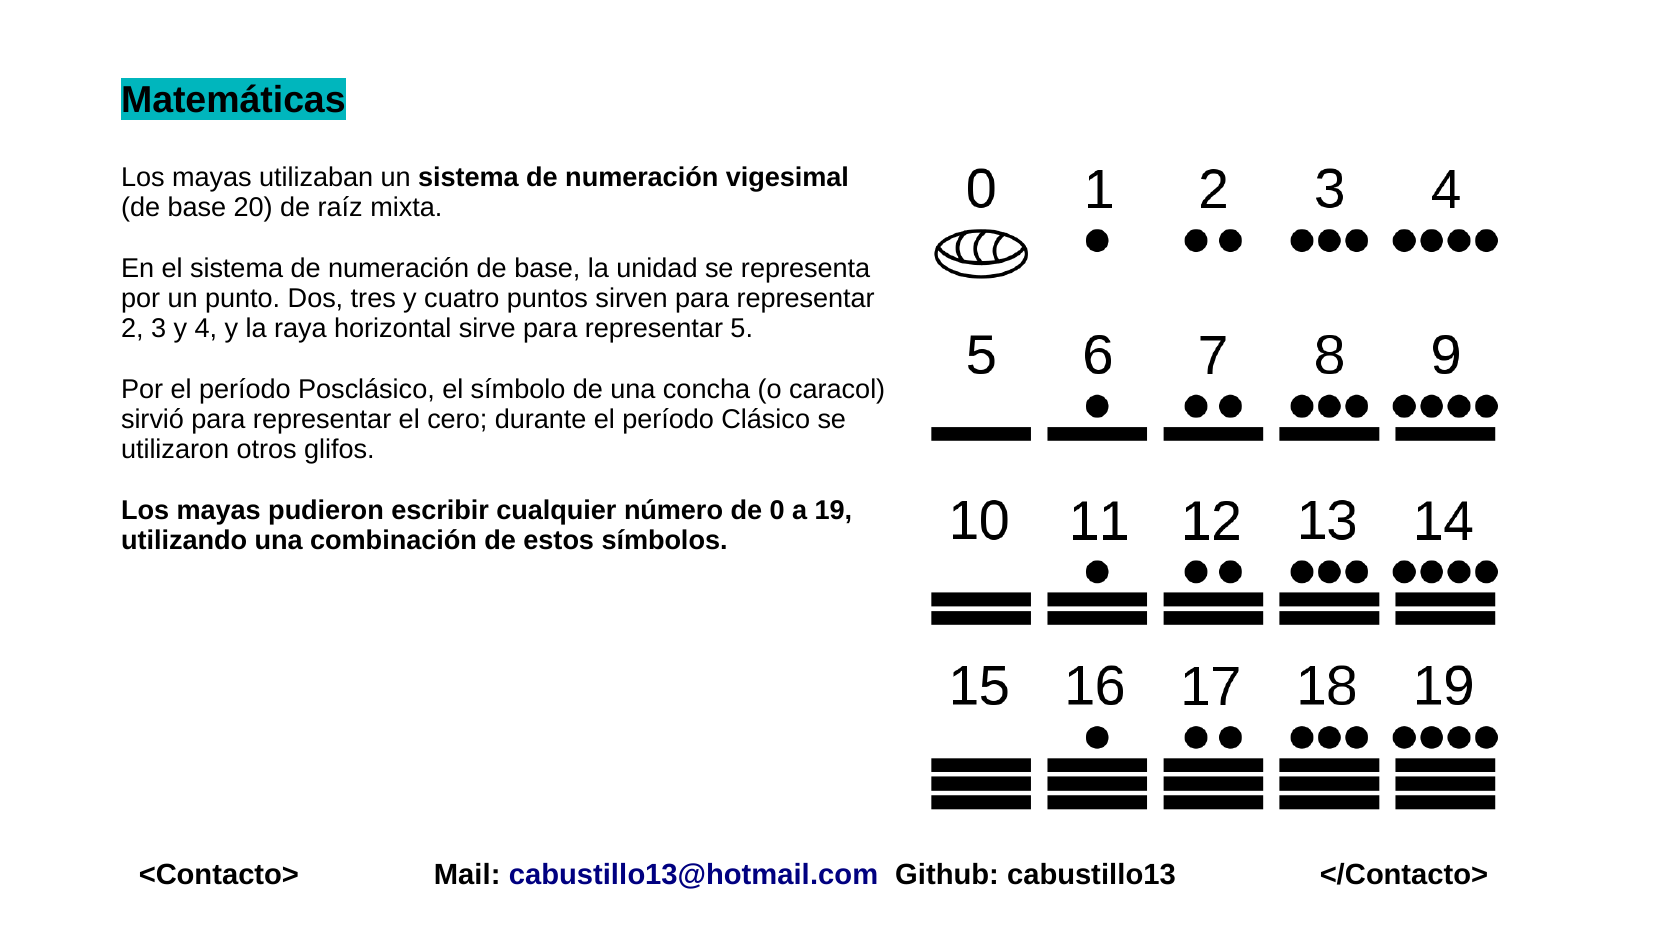

Matemáticas
Los mayas utilizaban un sistema de numeración vigesimal
(de base 20) de raíz mixta.
En el sistema de numeración de base, la unidad se representa
por un punto. Dos, tres y cuatro puntos sirven para representar
2, 3 y 4, y la raya horizontal sirve para representar 5.
Por el período Posclásico, el símbolo de una concha (o caracol)
sirvió para representar el cero; durante el período Clásico se
utilizaron otros glifos.
Los mayas pudieron escribir cualquier número de 0 a 19,
utilizando una combinación de estos símbolos.
<Contacto>		Mail: cabustillo13@hotmail.com Github: cabustillo13		</Contacto>